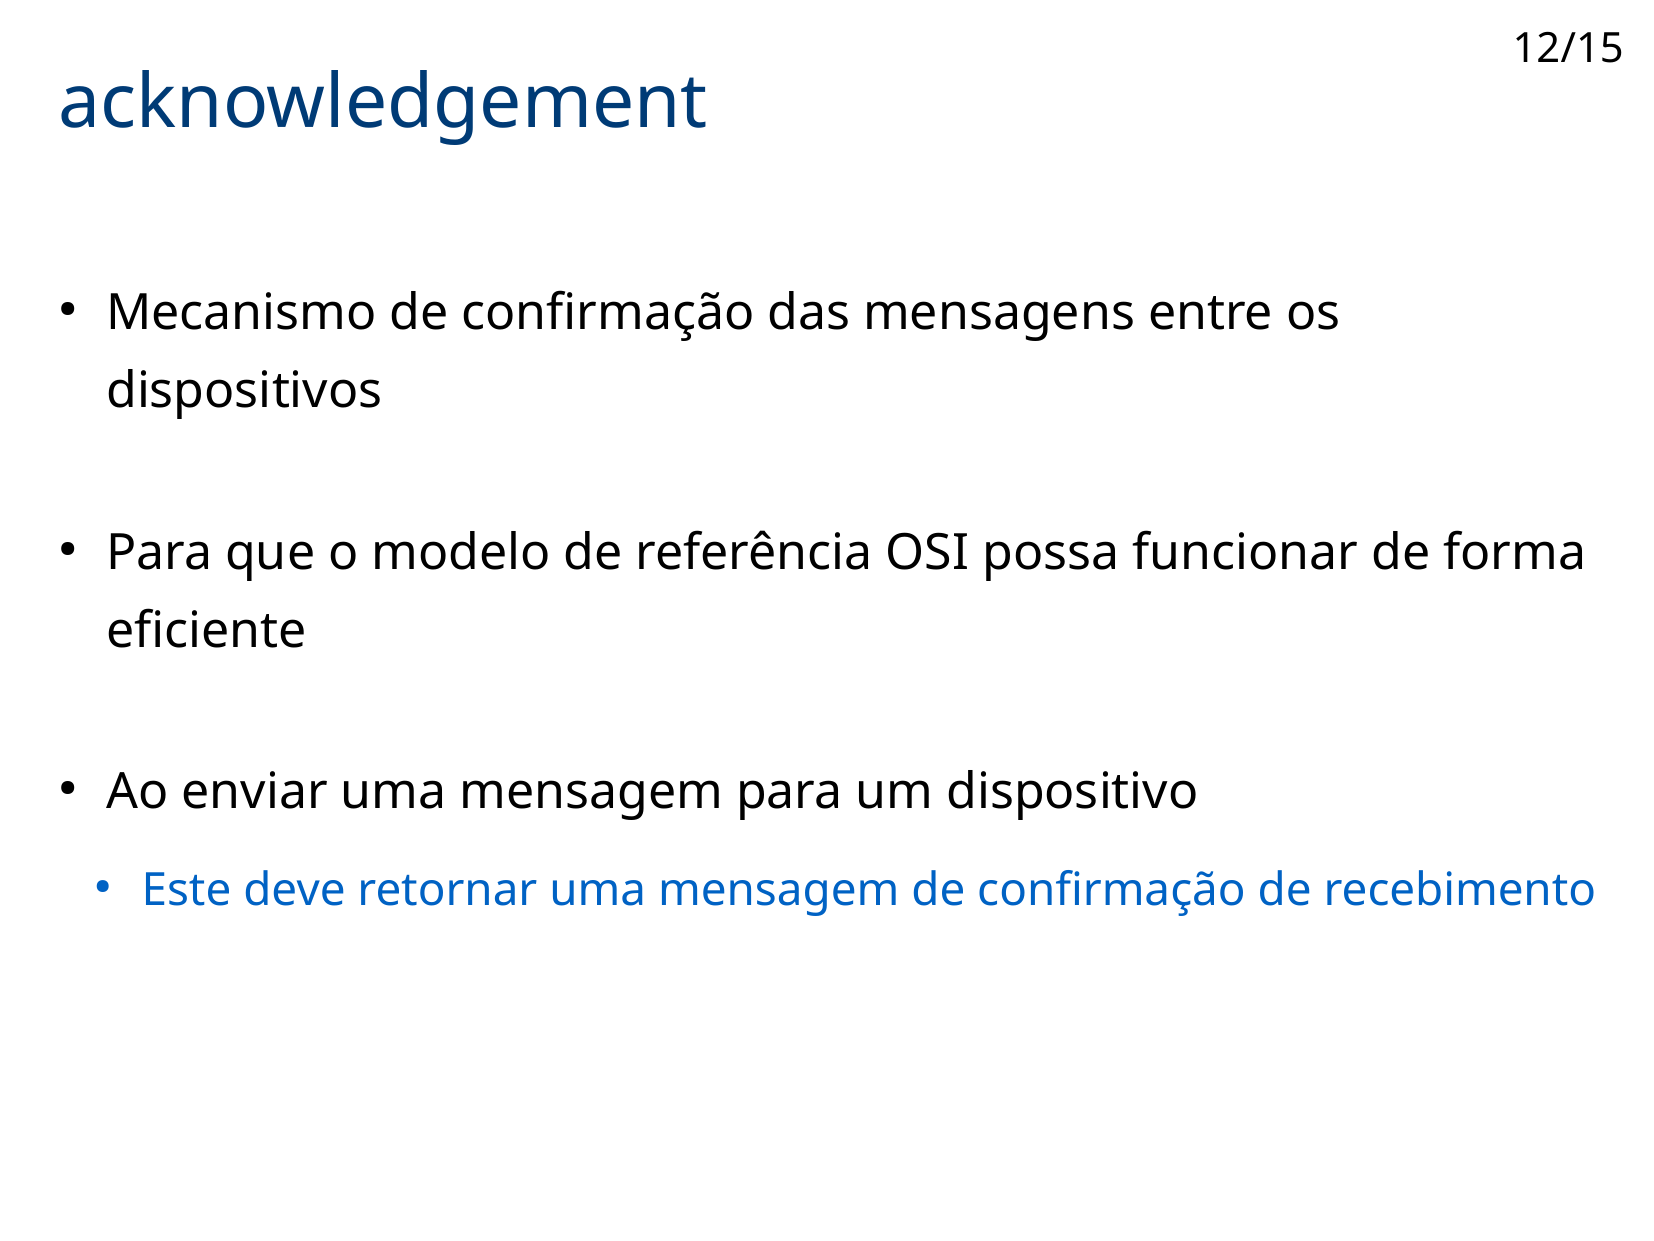

12
# acknowledgement
Mecanismo de confirmação das mensagens entre os dispositivos
Para que o modelo de referência OSI possa funcionar de forma eficiente
Ao enviar uma mensagem para um dispositivo
Este deve retornar uma mensagem de confirmação de recebimento